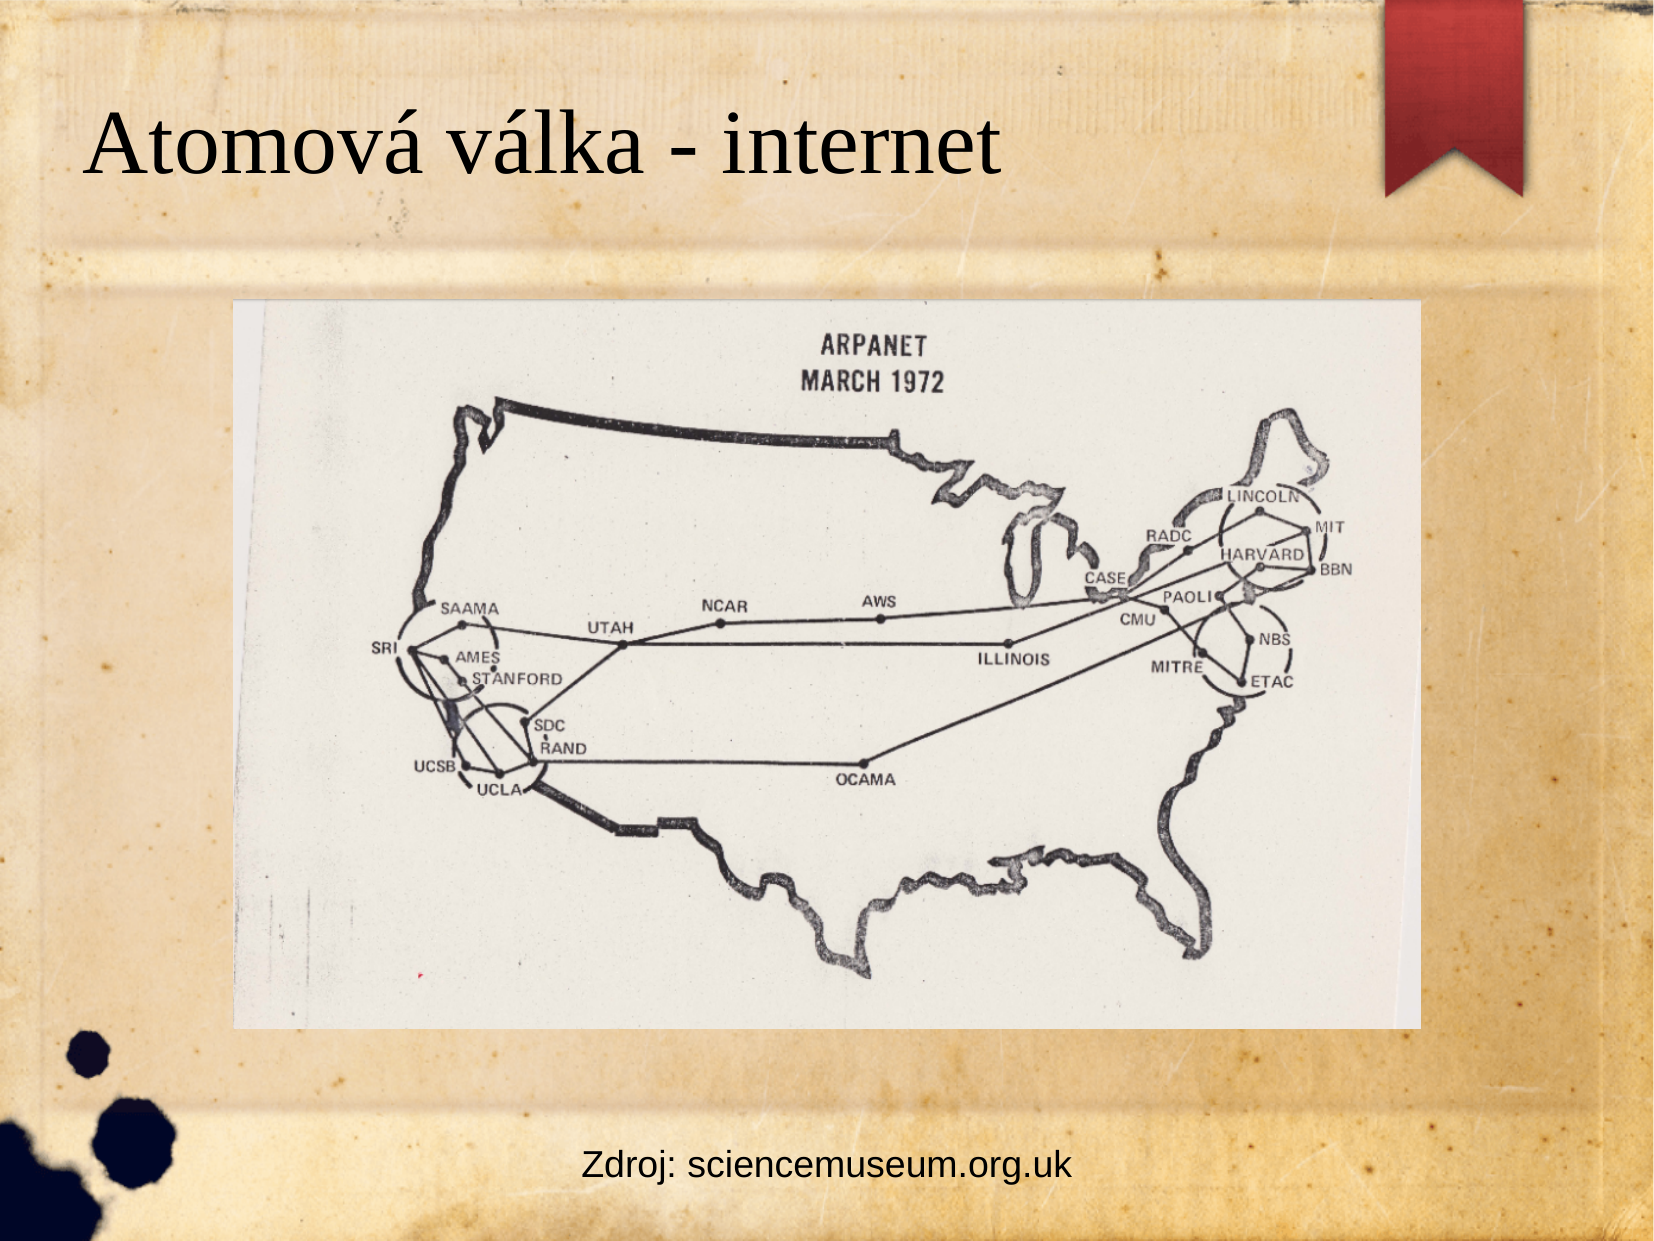

# Atomová válka - internet
Zdroj: sciencemuseum.org.uk